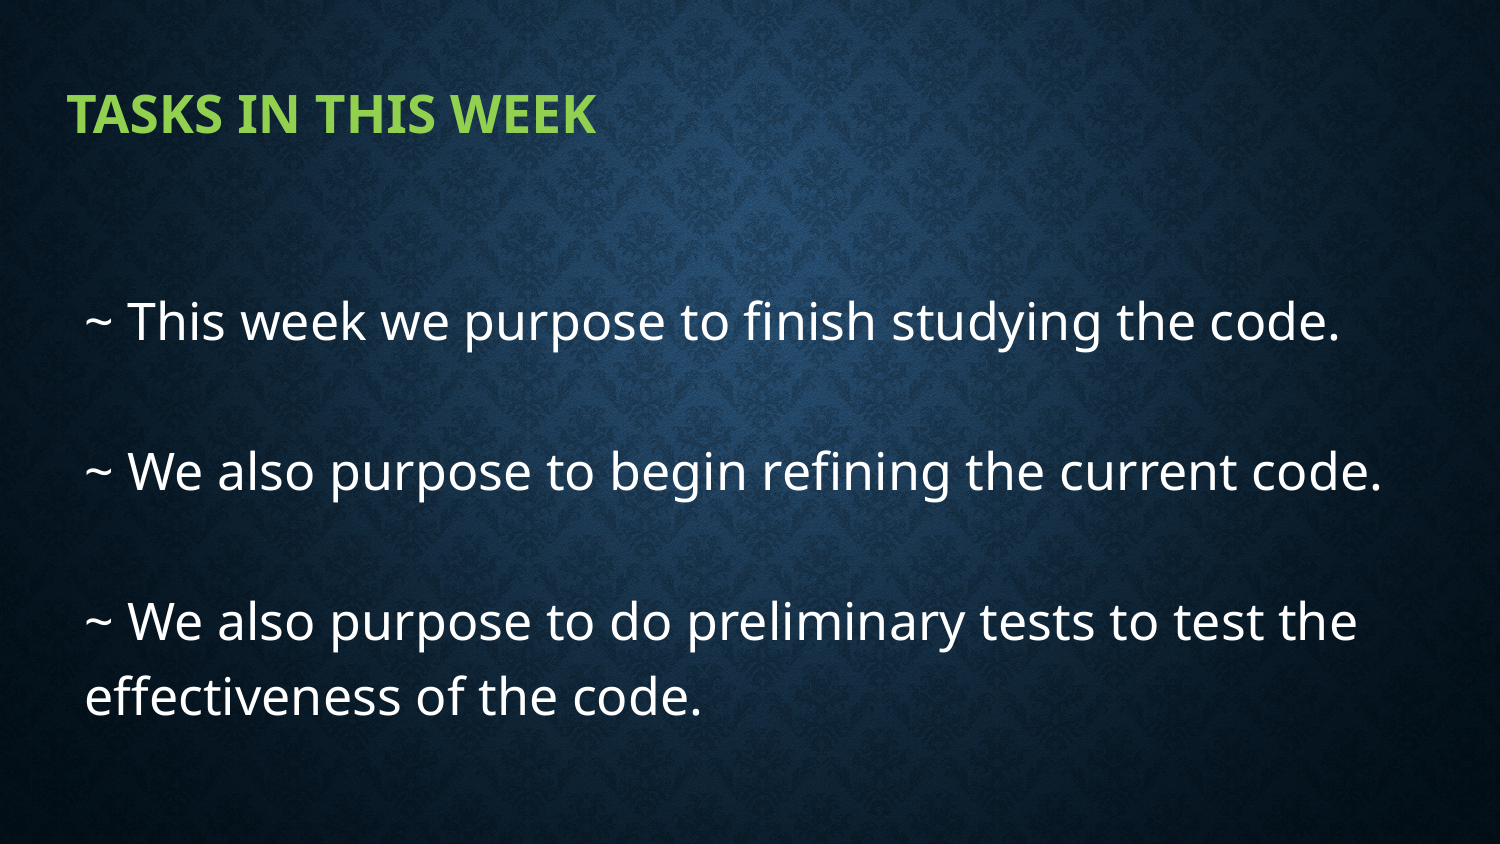

# Tasks in this week
~ This week we purpose to finish studying the code.
~ We also purpose to begin refining the current code.
~ We also purpose to do preliminary tests to test the effectiveness of the code.